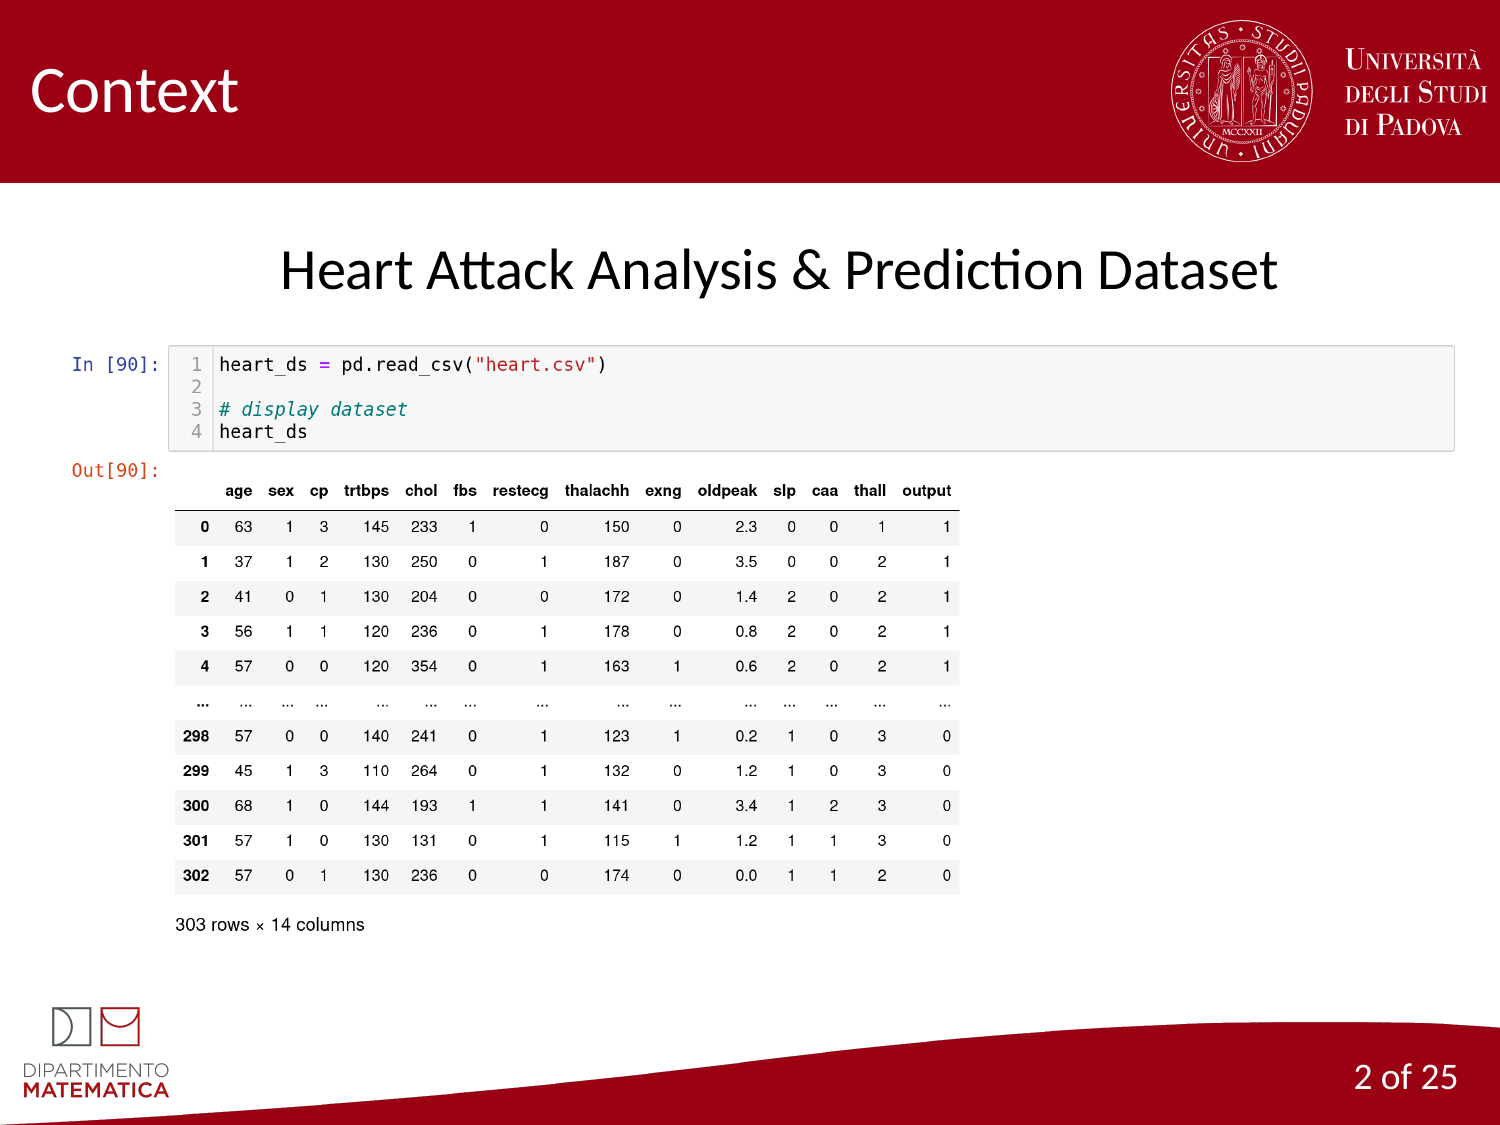

# Context
Heart Attack Analysis & Prediction Dataset
 of 25